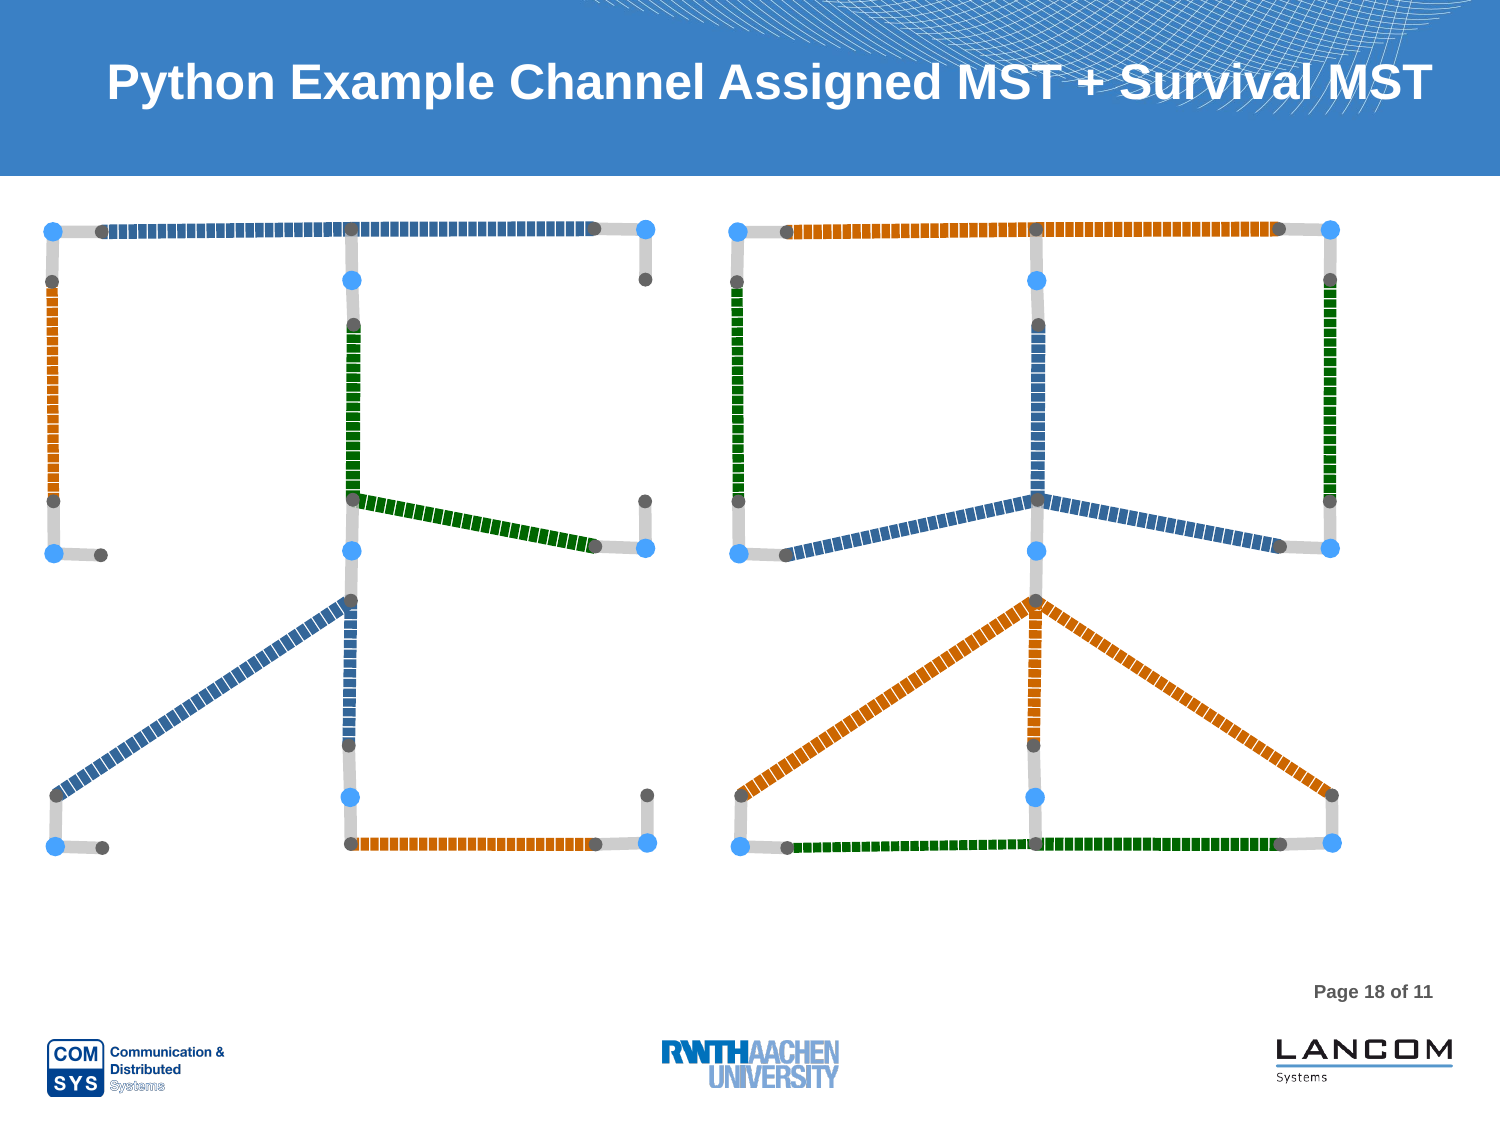

# Python Example Channel Assigned MST + Survival MST